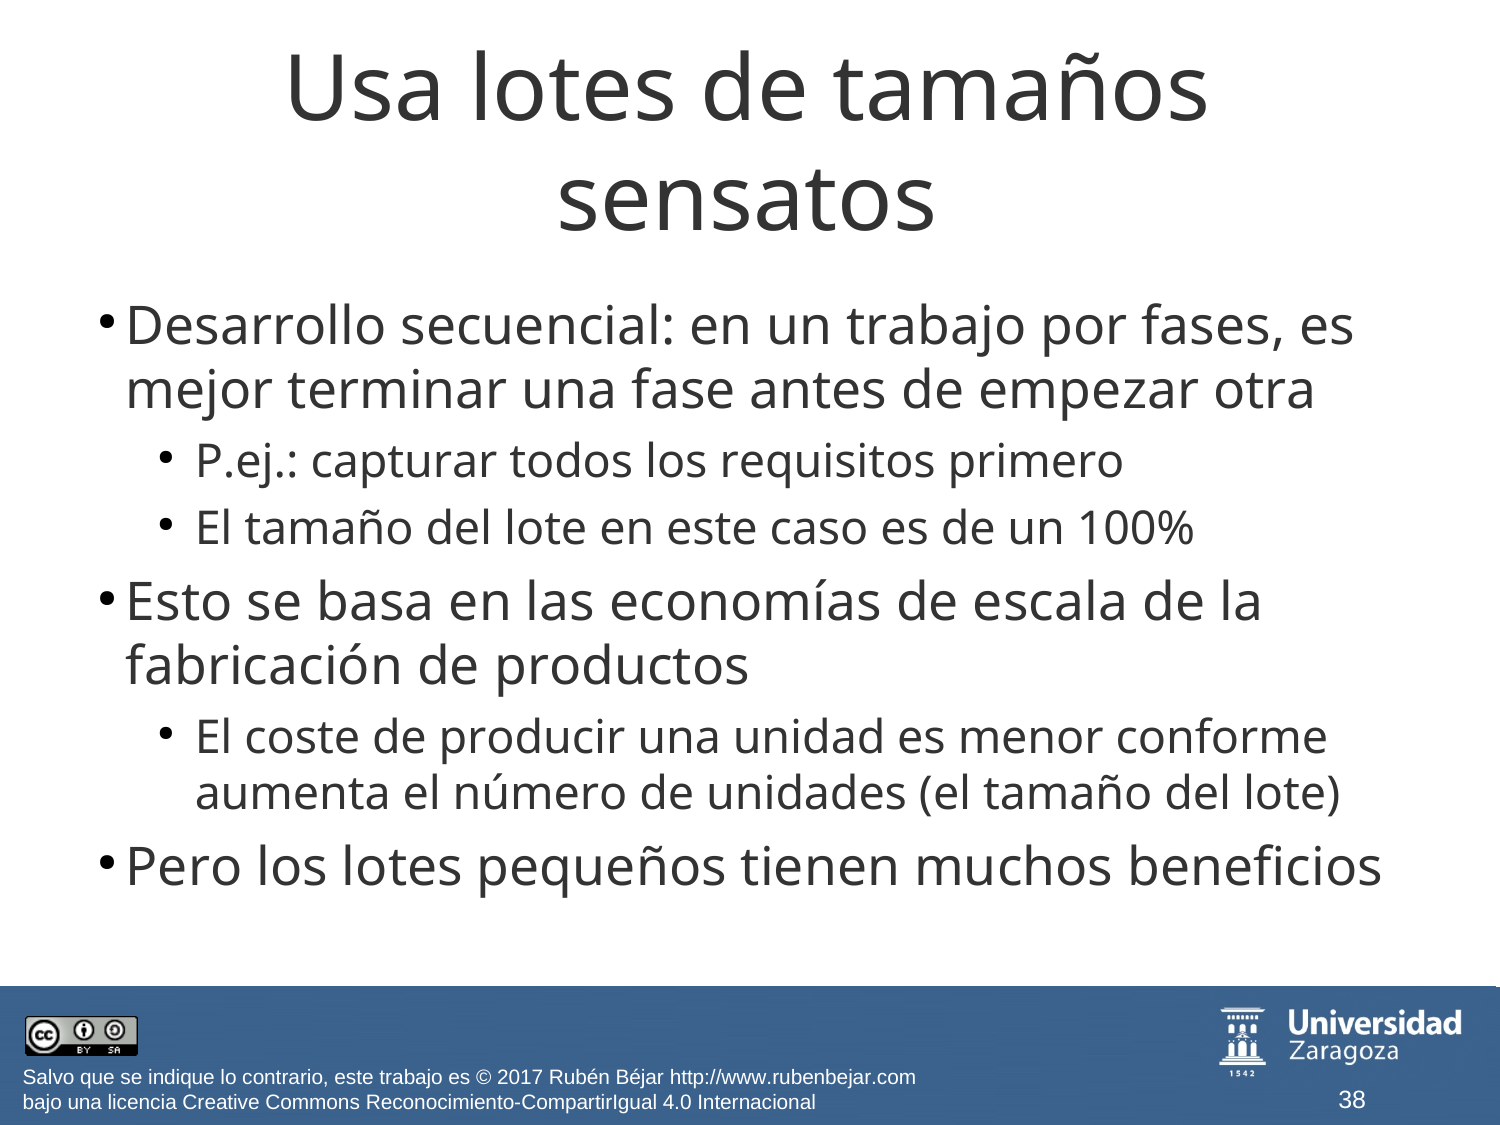

# Usa lotes de tamaños sensatos
Desarrollo secuencial: en un trabajo por fases, es mejor terminar una fase antes de empezar otra
P.ej.: capturar todos los requisitos primero
El tamaño del lote en este caso es de un 100%
Esto se basa en las economías de escala de la fabricación de productos
El coste de producir una unidad es menor conforme aumenta el número de unidades (el tamaño del lote)
Pero los lotes pequeños tienen muchos beneficios